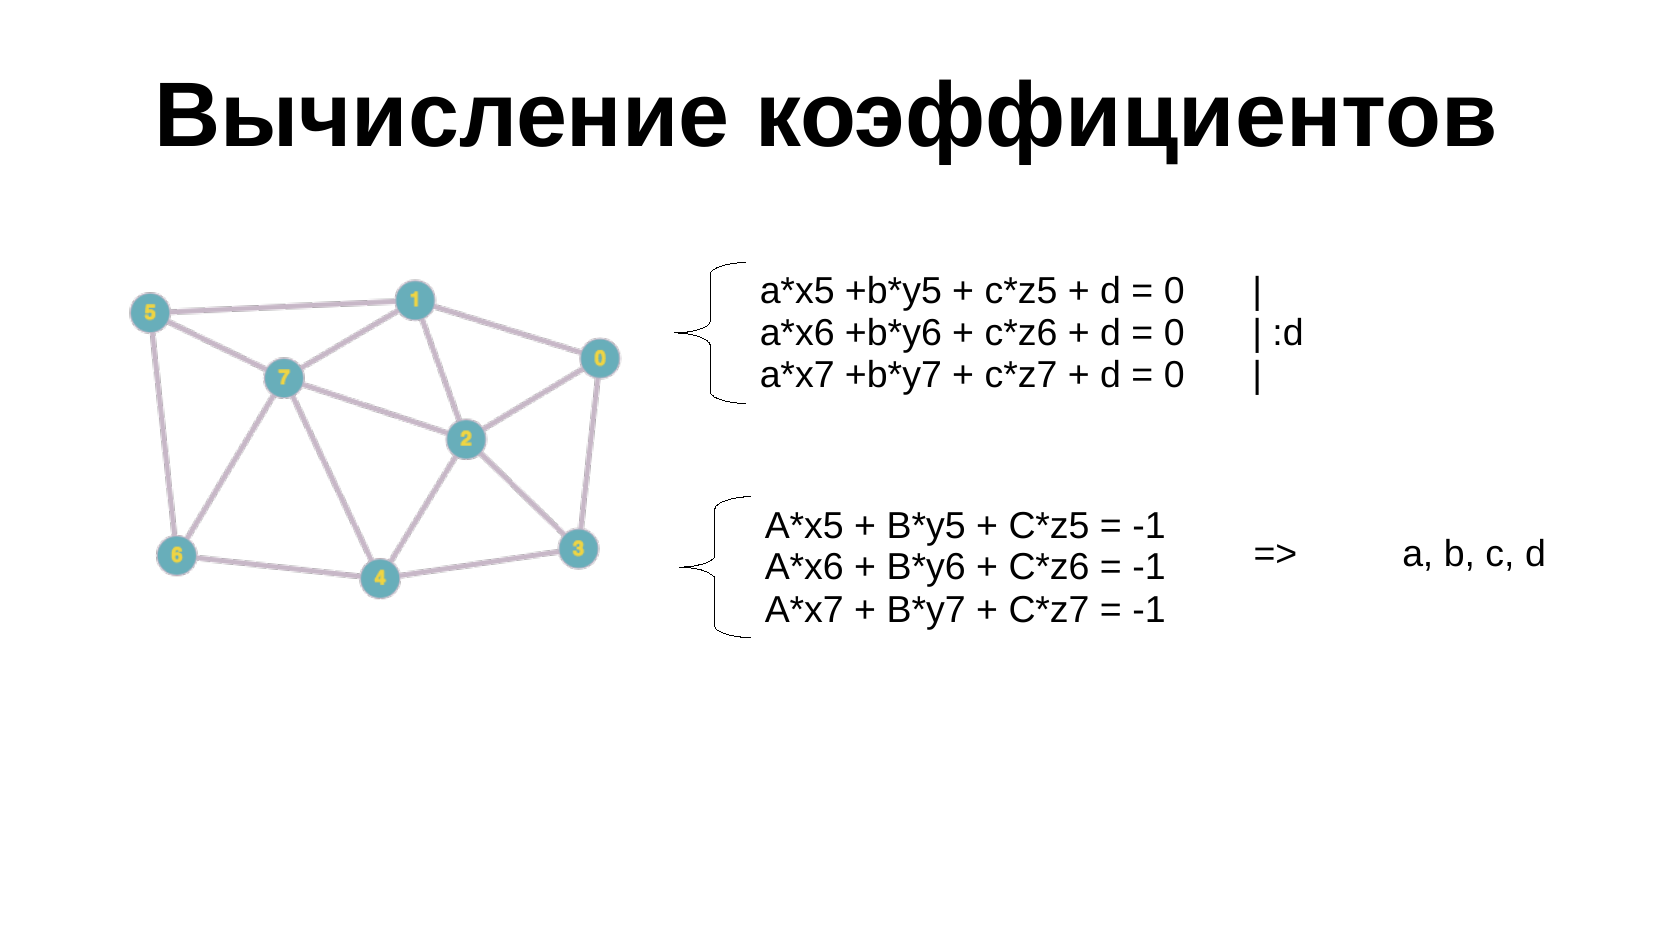

# Вычисление коэффициентов
a*x5 +b*y5 + c*z5 + d = 0
a*x6 +b*y6 + c*z6 + d = 0
a*x7 +b*y7 + c*z7 + d = 0
| | :d |
A*x5 + B*y5 + C*z5 = -1
A*x6 + B*y6 + C*z6 = -1
A*x7 + B*y7 + C*z7 = -1
=>
a, b, c, d